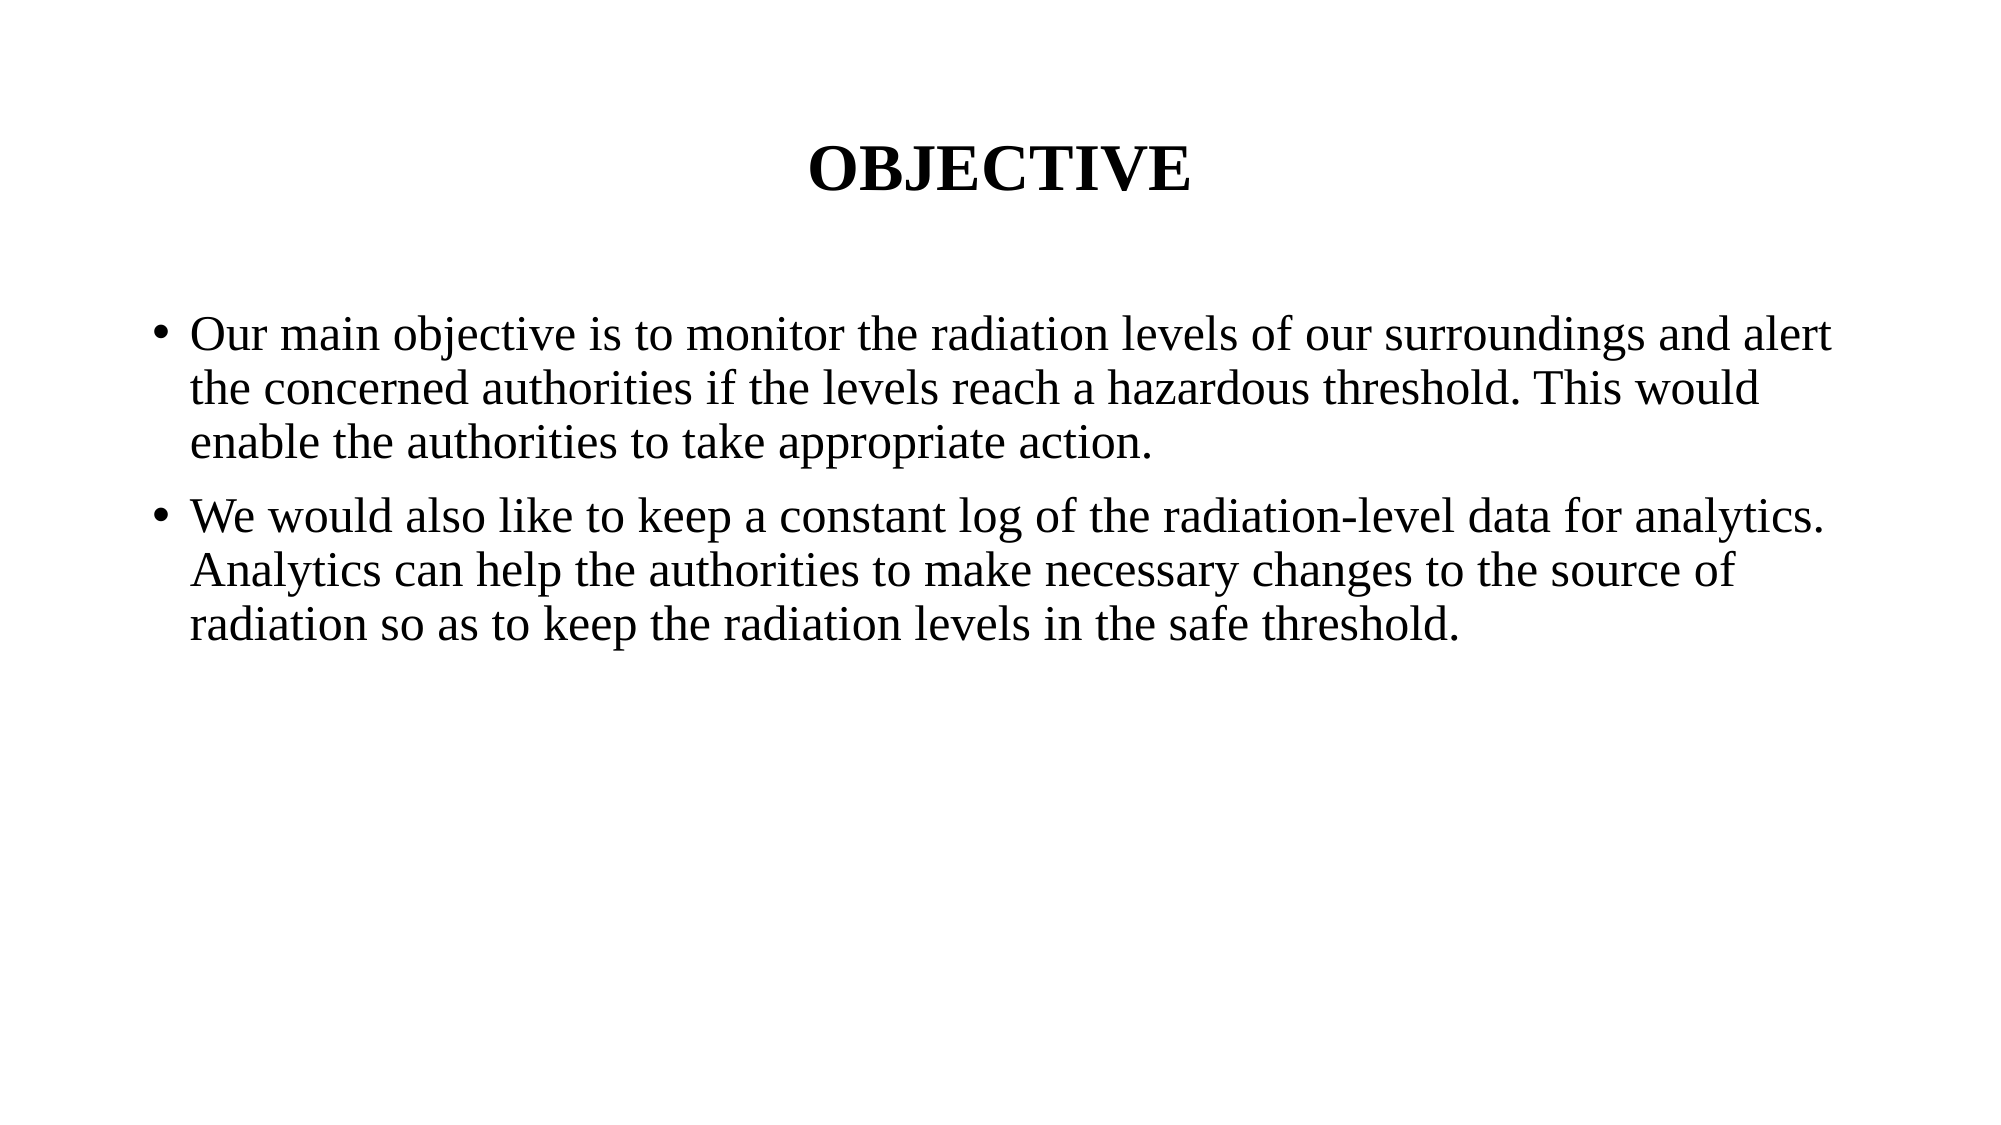

# OBJECTIVE
Our main objective is to monitor the radiation levels of our surroundings and alert the concerned authorities if the levels reach a hazardous threshold. This would enable the authorities to take appropriate action.
We would also like to keep a constant log of the radiation-level data for analytics. Analytics can help the authorities to make necessary changes to the source of radiation so as to keep the radiation levels in the safe threshold.